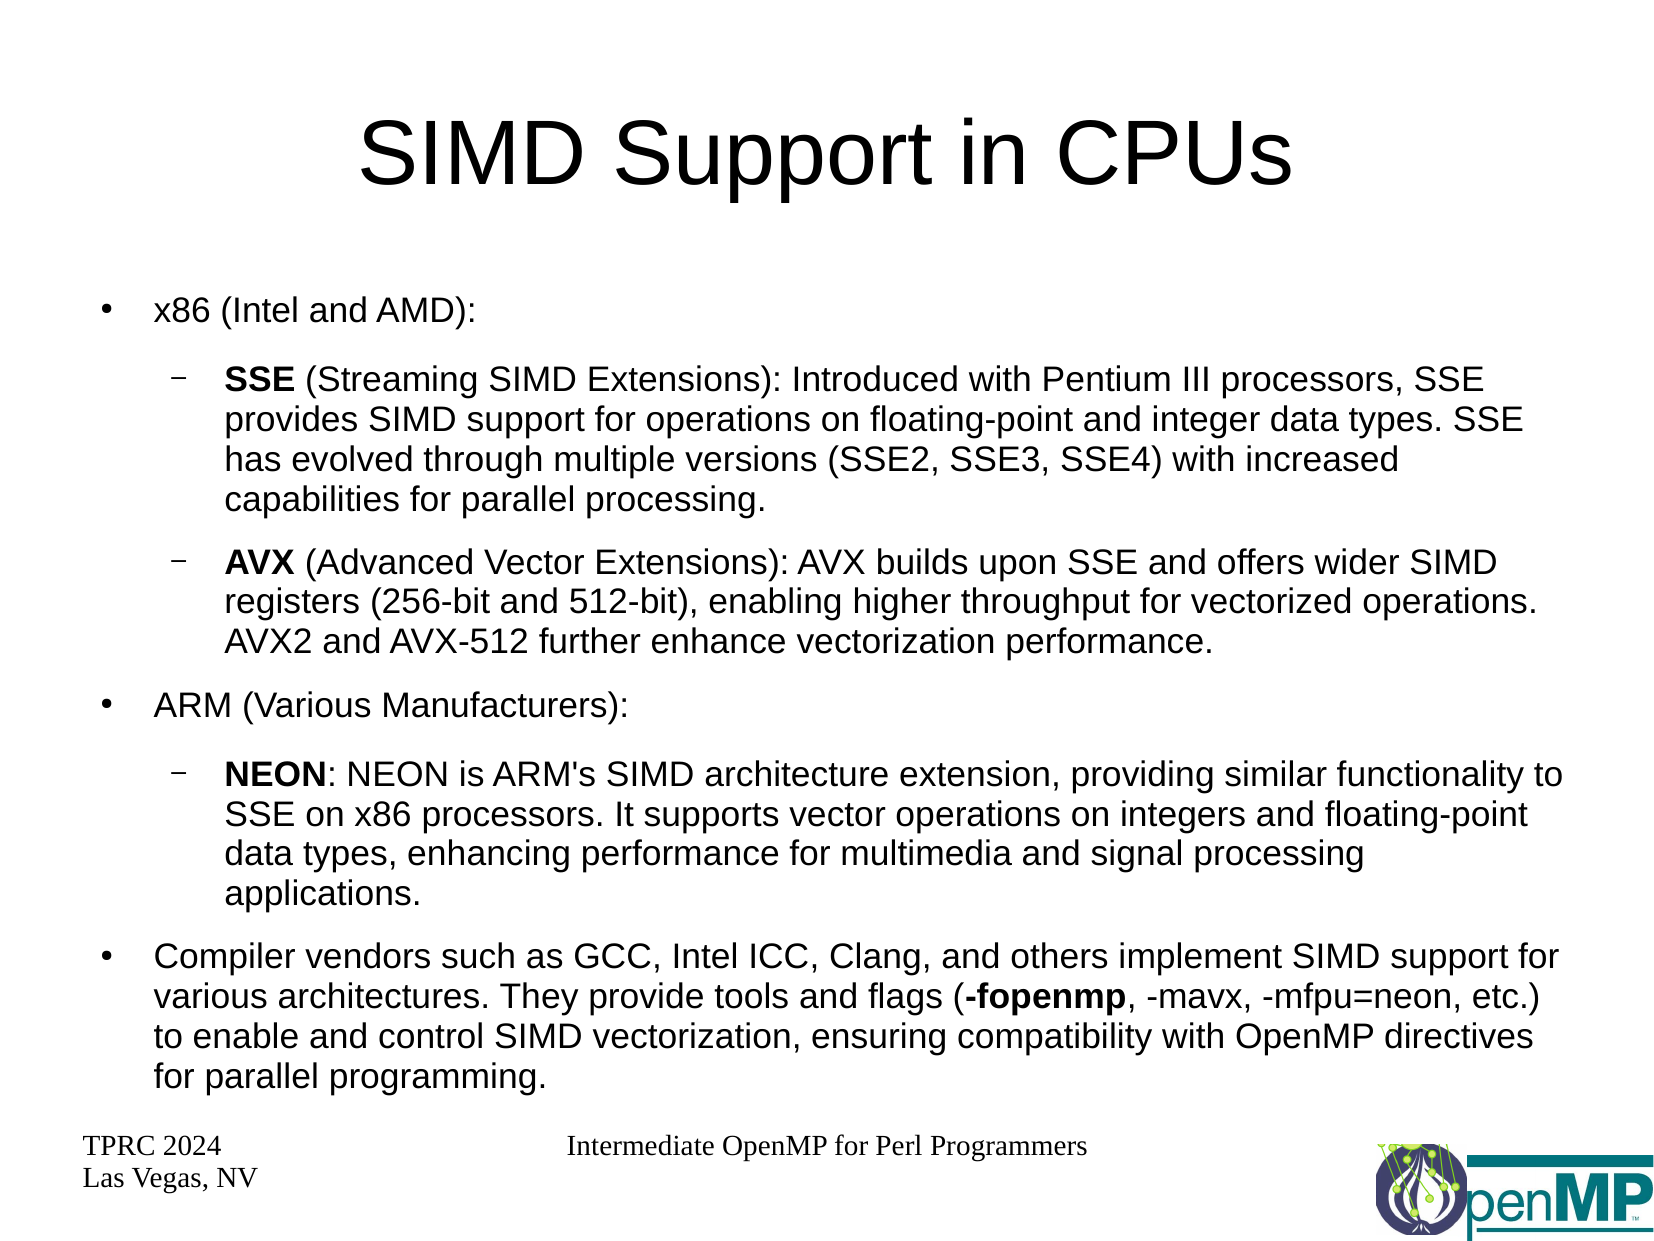

# SIMD Support in CPUs
x86 (Intel and AMD):
SSE (Streaming SIMD Extensions): Introduced with Pentium III processors, SSE provides SIMD support for operations on floating-point and integer data types. SSE has evolved through multiple versions (SSE2, SSE3, SSE4) with increased capabilities for parallel processing.
AVX (Advanced Vector Extensions): AVX builds upon SSE and offers wider SIMD registers (256-bit and 512-bit), enabling higher throughput for vectorized operations. AVX2 and AVX-512 further enhance vectorization performance.
ARM (Various Manufacturers):
NEON: NEON is ARM's SIMD architecture extension, providing similar functionality to SSE on x86 processors. It supports vector operations on integers and floating-point data types, enhancing performance for multimedia and signal processing applications.
Compiler vendors such as GCC, Intel ICC, Clang, and others implement SIMD support for various architectures. They provide tools and flags (-fopenmp, -mavx, -mfpu=neon, etc.) to enable and control SIMD vectorization, ensuring compatibility with OpenMP directives for parallel programming.